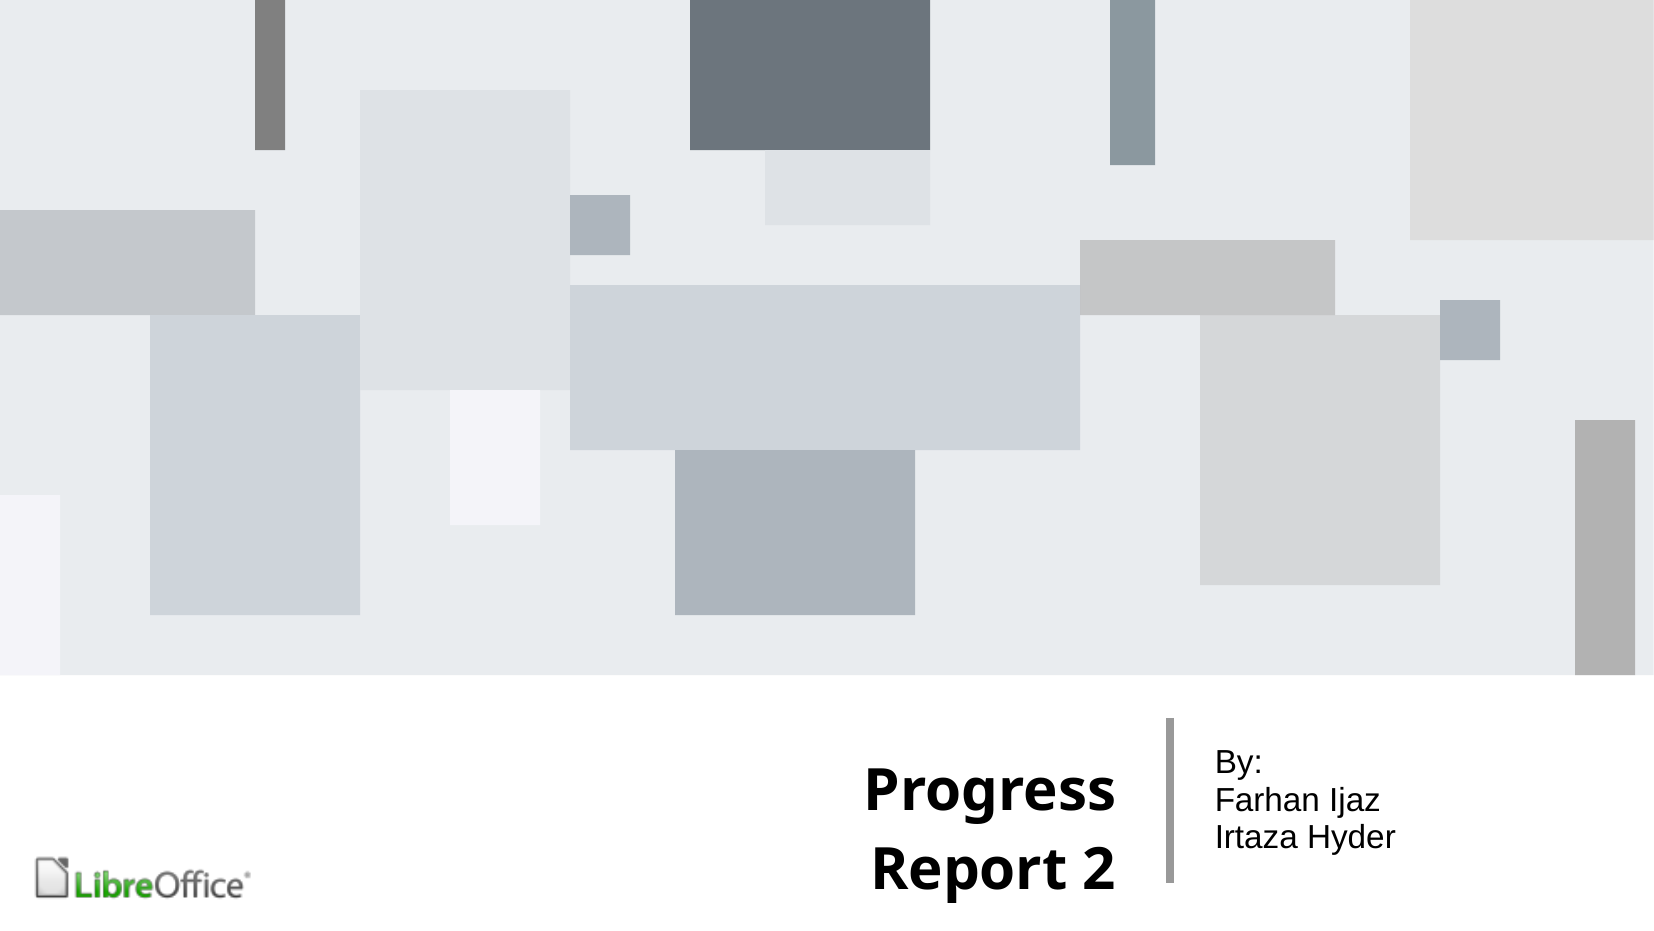

By:
Farhan Ijaz
Irtaza Hyder
Progress Report 2